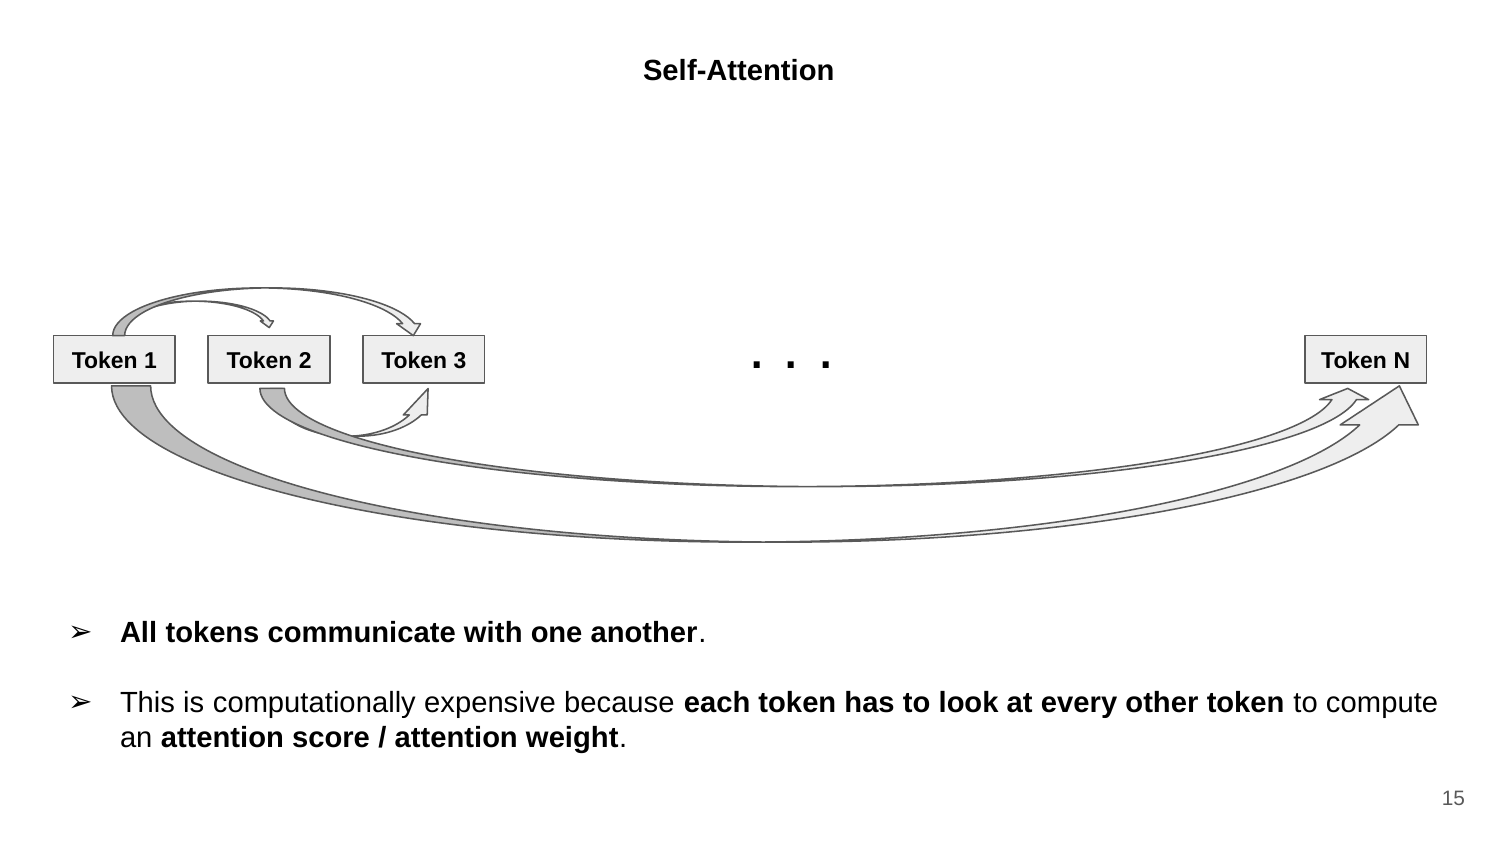

Self-Attention
. . .
Token 1
Token 2
Token 3
Token N
All tokens communicate with one another.
This is computationally expensive because each token has to look at every other token to compute an attention score / attention weight.